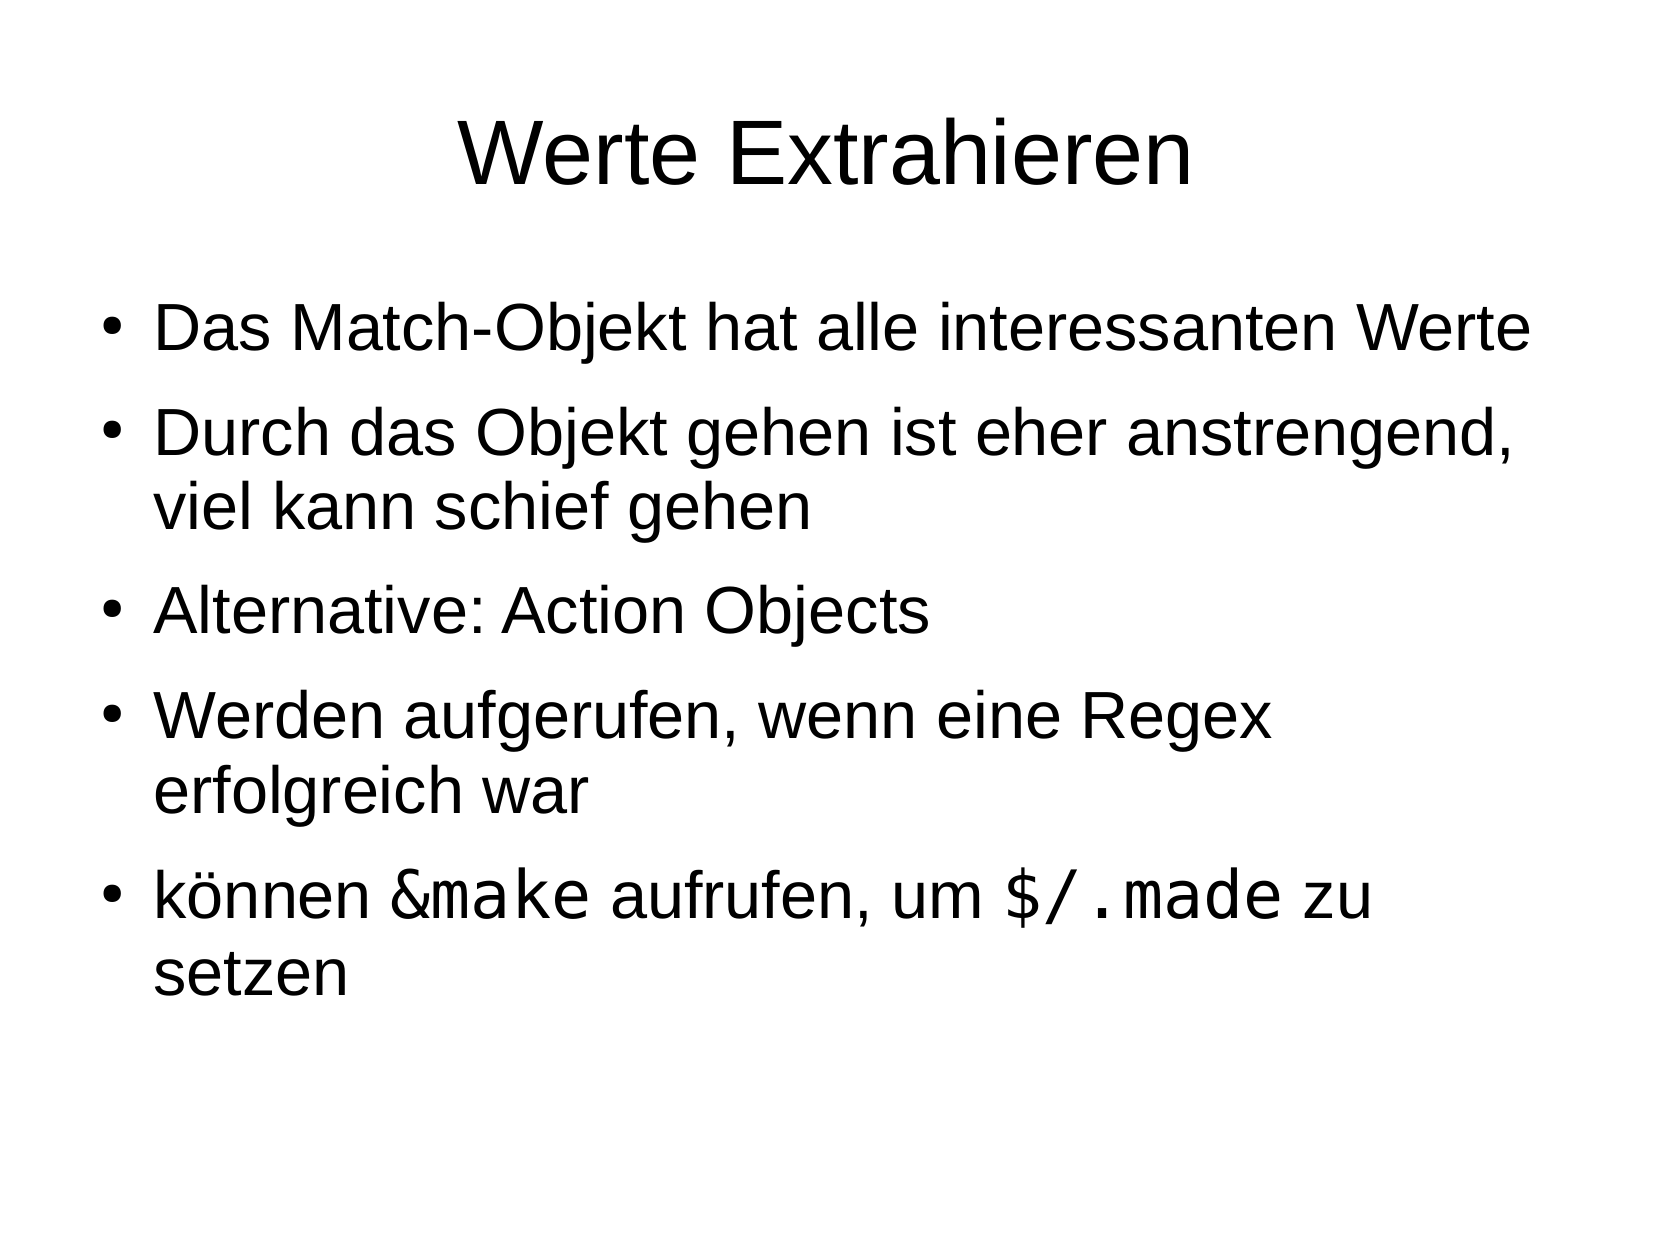

# Werte Extrahieren
Das Match-Objekt hat alle interessanten Werte
Durch das Objekt gehen ist eher anstrengend, viel kann schief gehen
Alternative: Action Objects
Werden aufgerufen, wenn eine Regex erfolgreich war
können &make aufrufen, um $/.made zu setzen